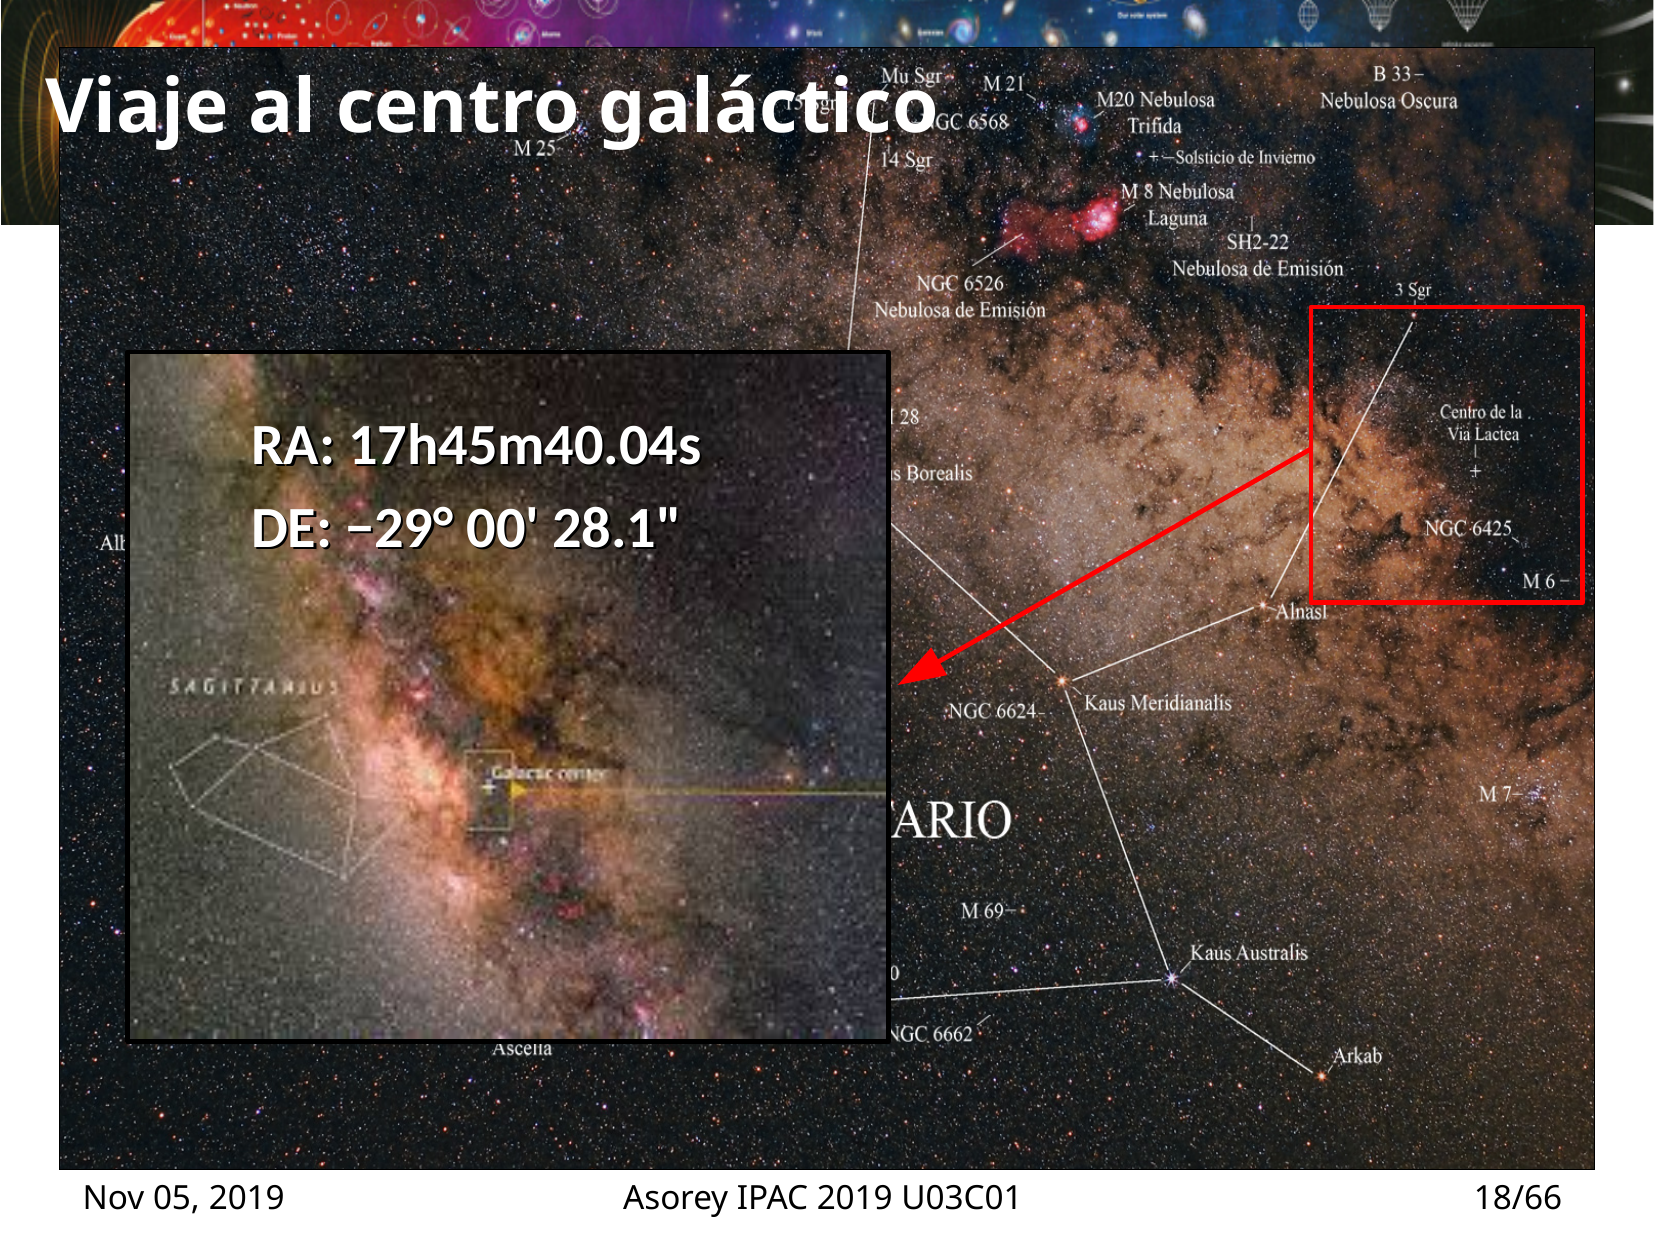

Viaje al centro galáctico
Inclinada ~60º, respecto del Ecuador Celeste
# La Vía Láctea
RA: 17h45m40.04s
DE: −29° 00' 28.1"
Nov 05, 2019
Asorey IPAC 2019 U03C01
18